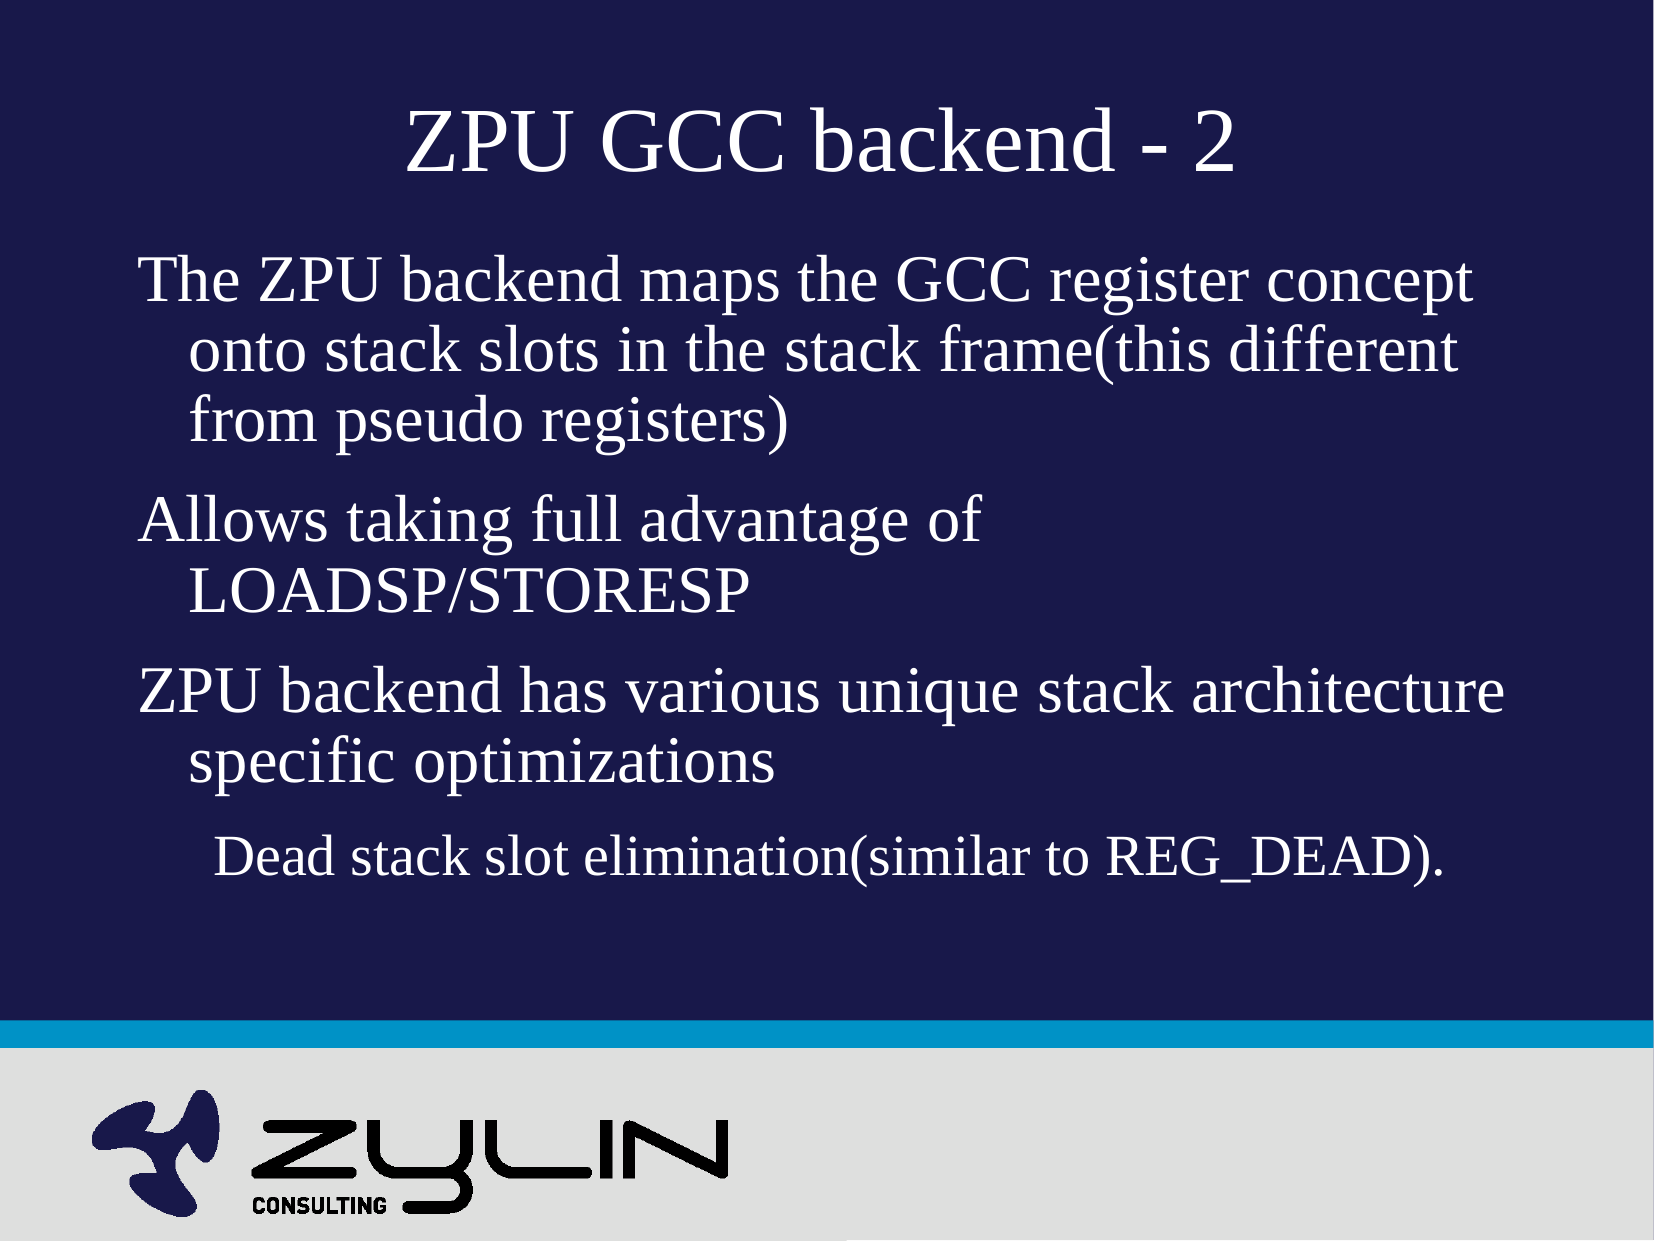

# ZPU GCC backend - 2
The ZPU backend maps the GCC register concept onto stack slots in the stack frame(this different from pseudo registers)
Allows taking full advantage of LOADSP/STORESP
ZPU backend has various unique stack architecture specific optimizations
Dead stack slot elimination(similar to REG_DEAD).